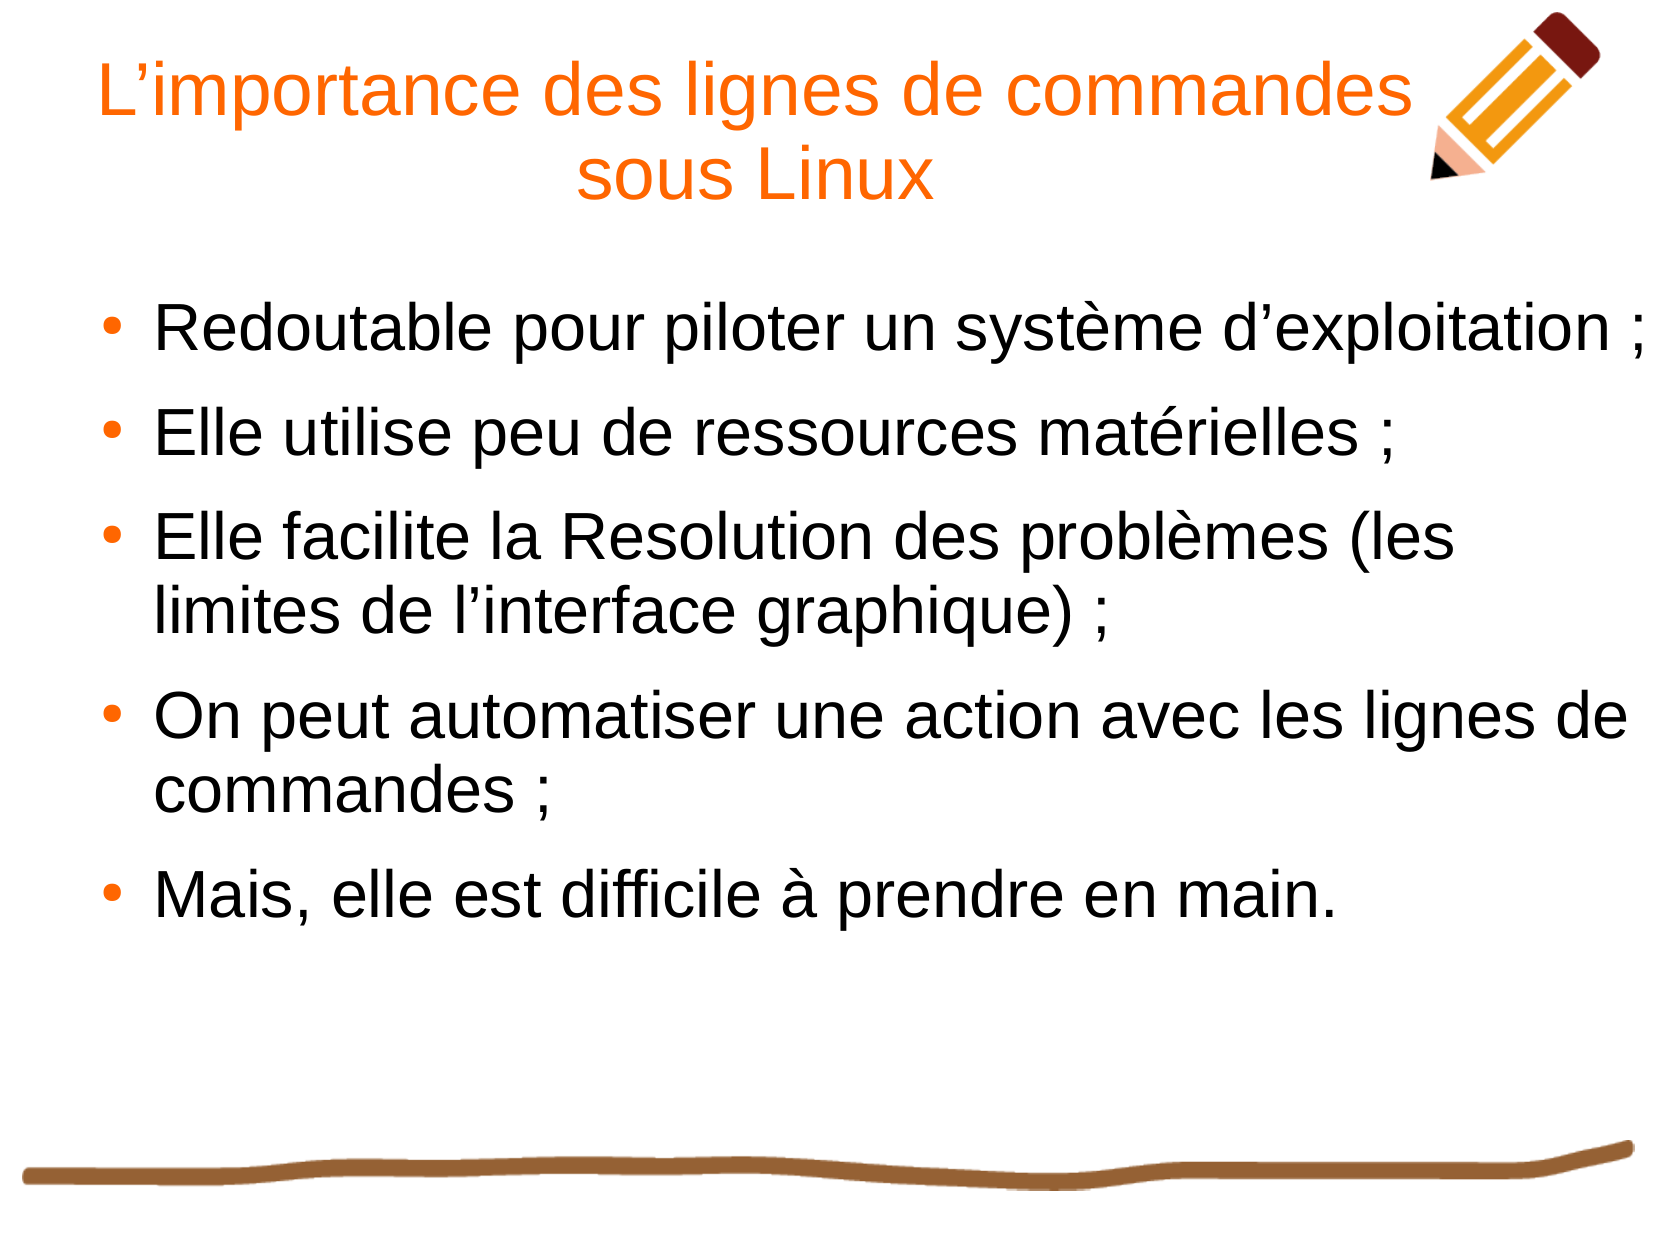

# L’importance des lignes de commandes sous Linux
Redoutable pour piloter un système d’exploitation ;
Elle utilise peu de ressources matérielles ;
Elle facilite la Resolution des problèmes (les limites de l’interface graphique) ;
On peut automatiser une action avec les lignes de commandes ;
Mais, elle est difficile à prendre en main.